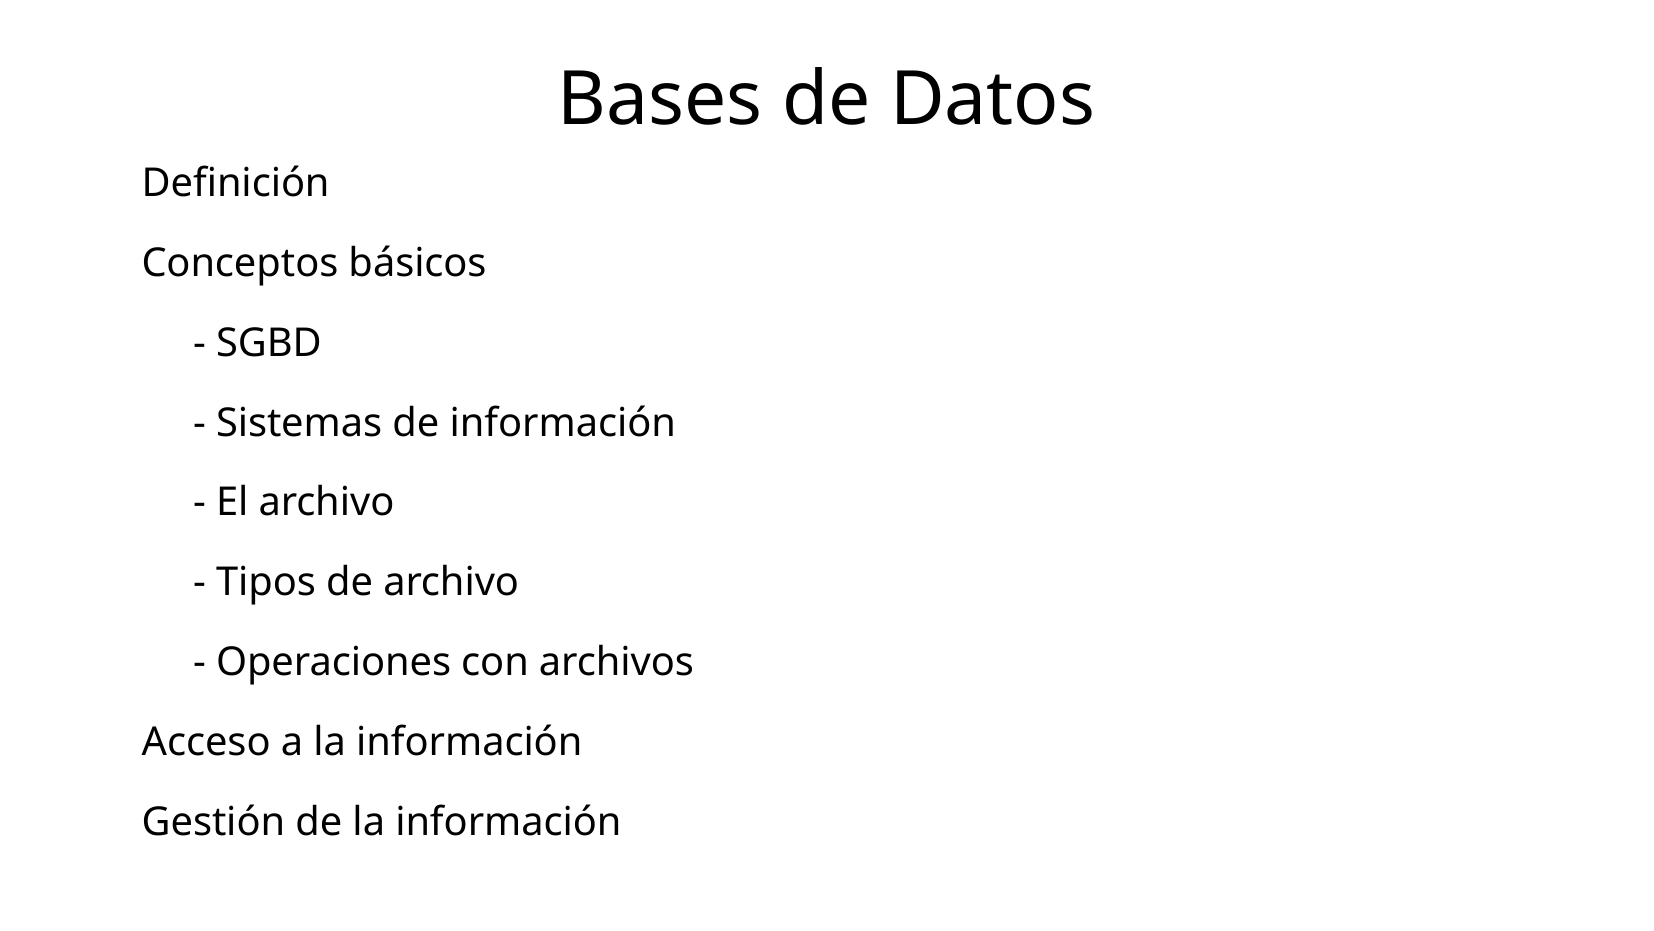

# Bases de Datos
Definición
Conceptos básicos
- SGBD
- Sistemas de información
- El archivo
- Tipos de archivo
- Operaciones con archivos
Acceso a la información
Gestión de la información